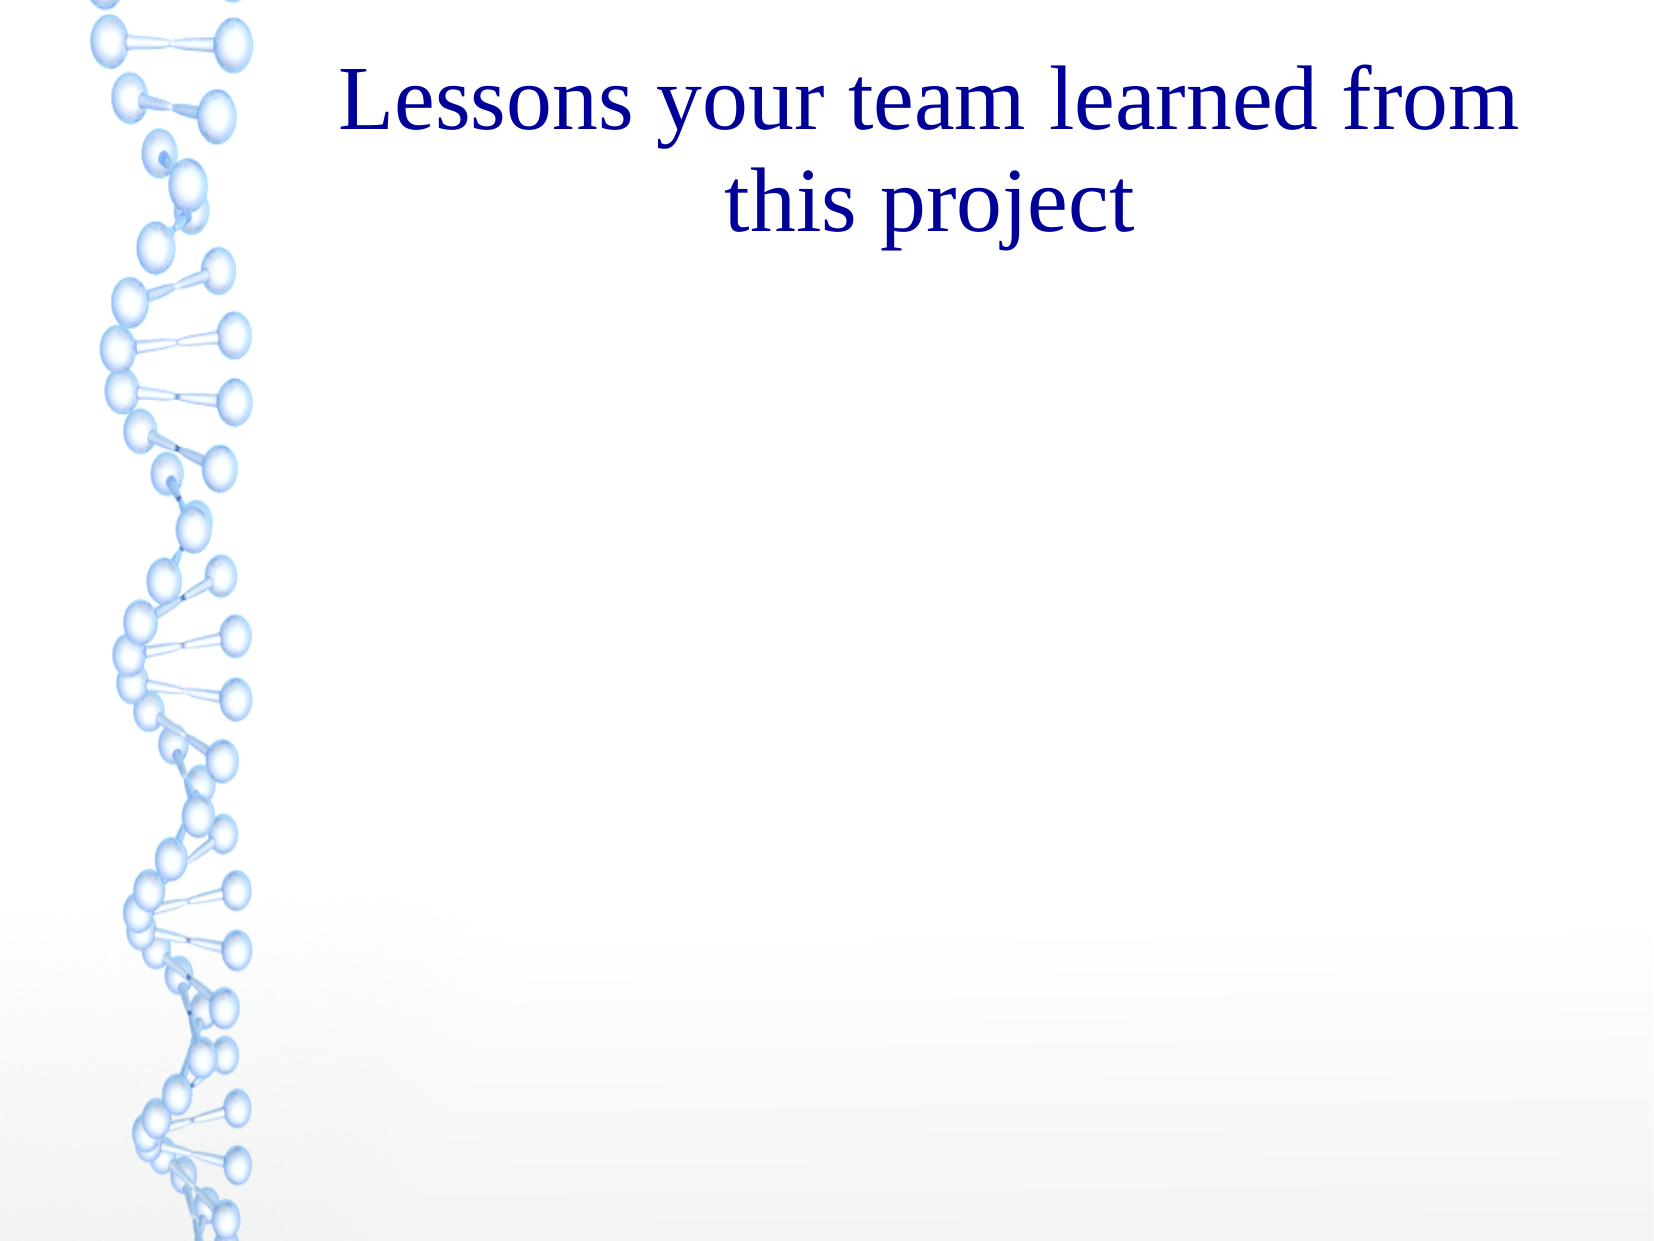

# Lessons your team learned from this project